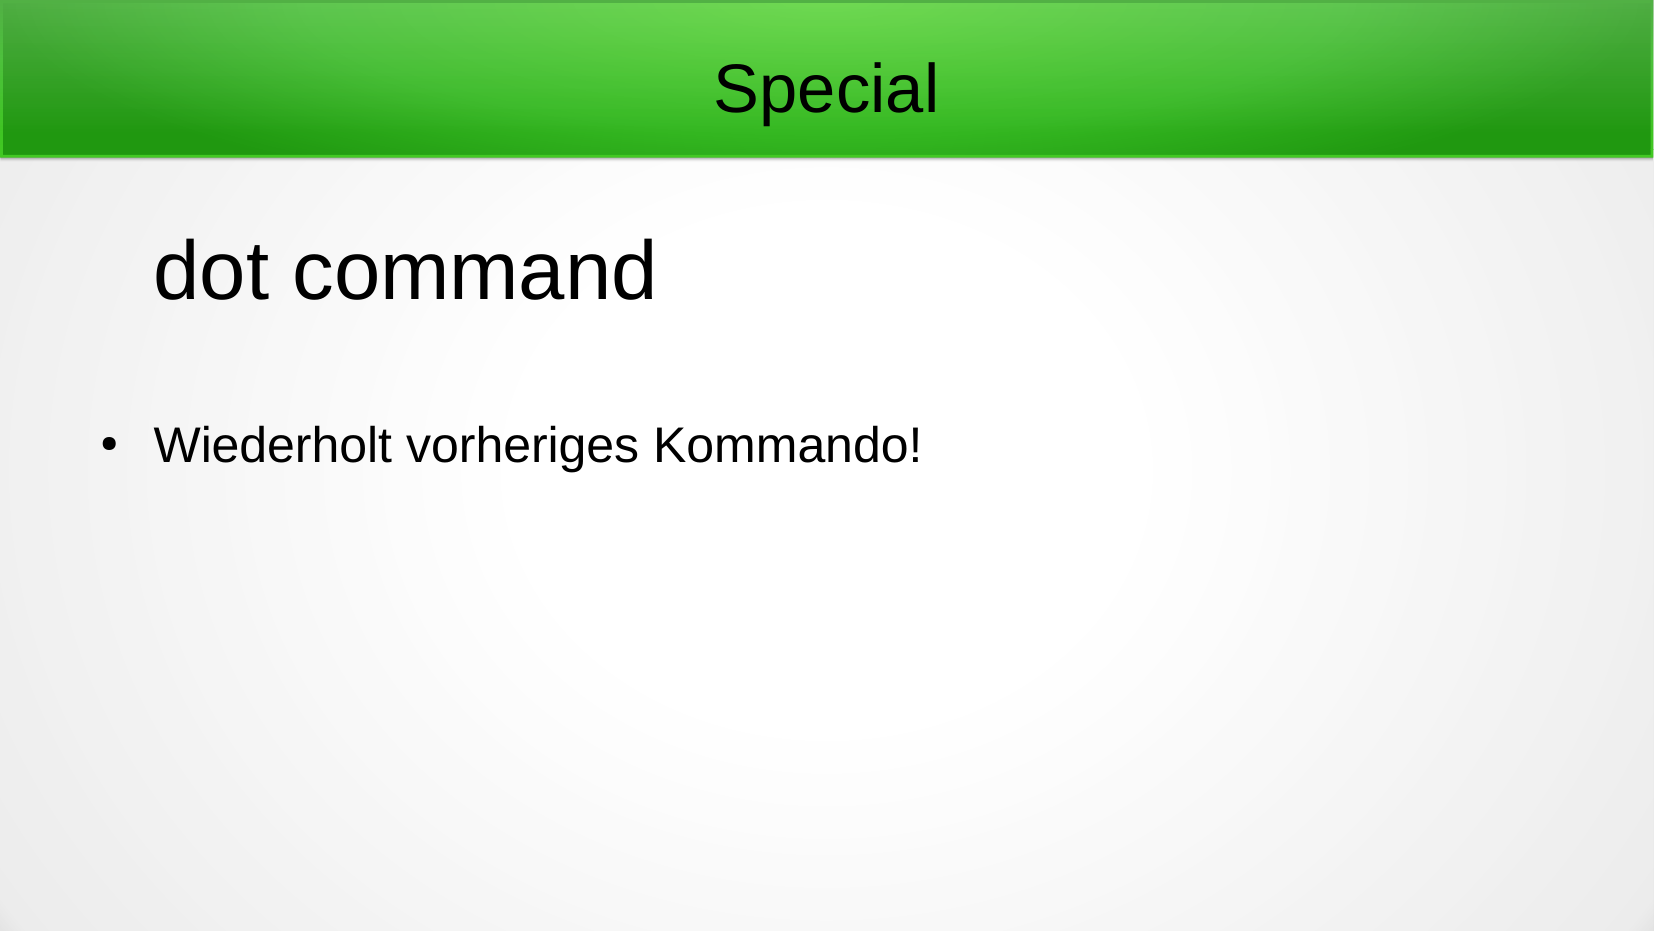

# Special
dot command
Wiederholt vorheriges Kommando!